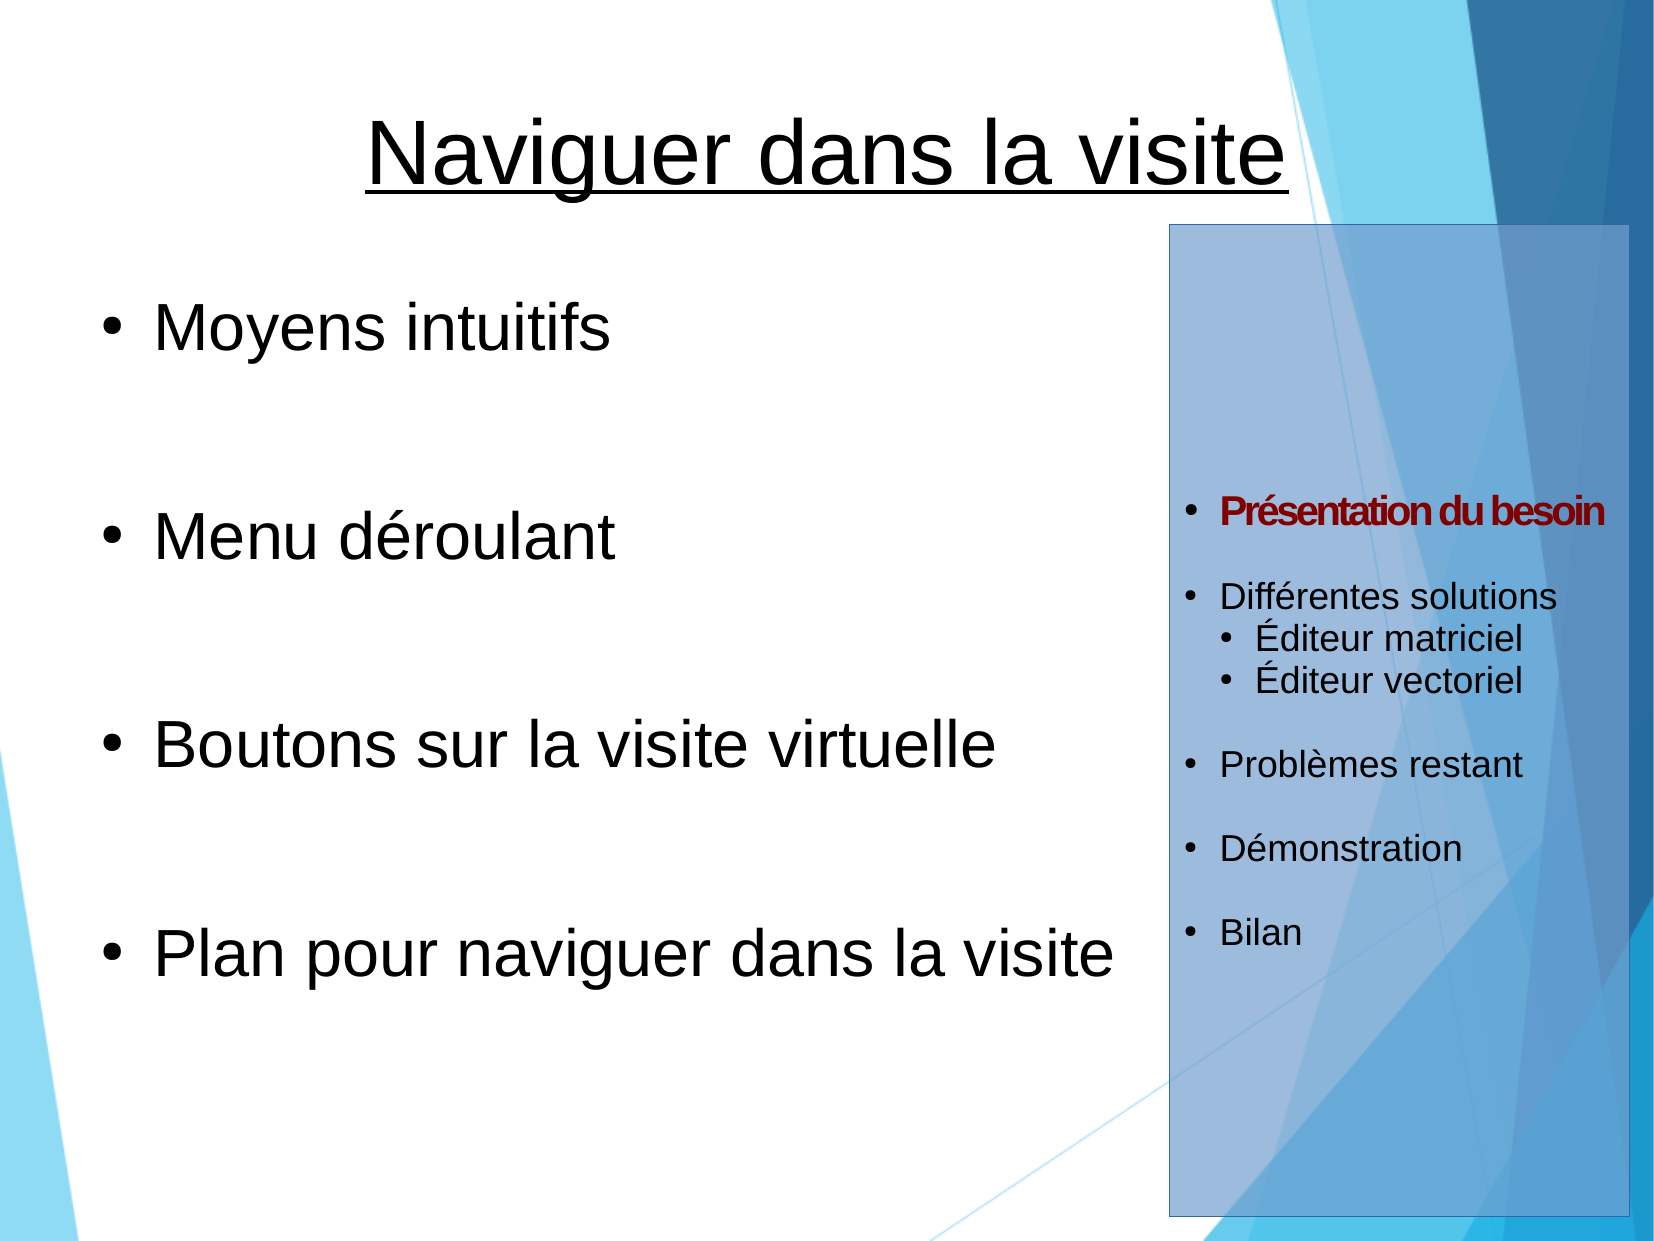

# Naviguer dans la visite
Présentation du besoin
Différentes solutions
Éditeur matriciel
Éditeur vectoriel
Problèmes restant
Démonstration
Bilan
Moyens intuitifs
Menu déroulant
Boutons sur la visite virtuelle
Plan pour naviguer dans la visite